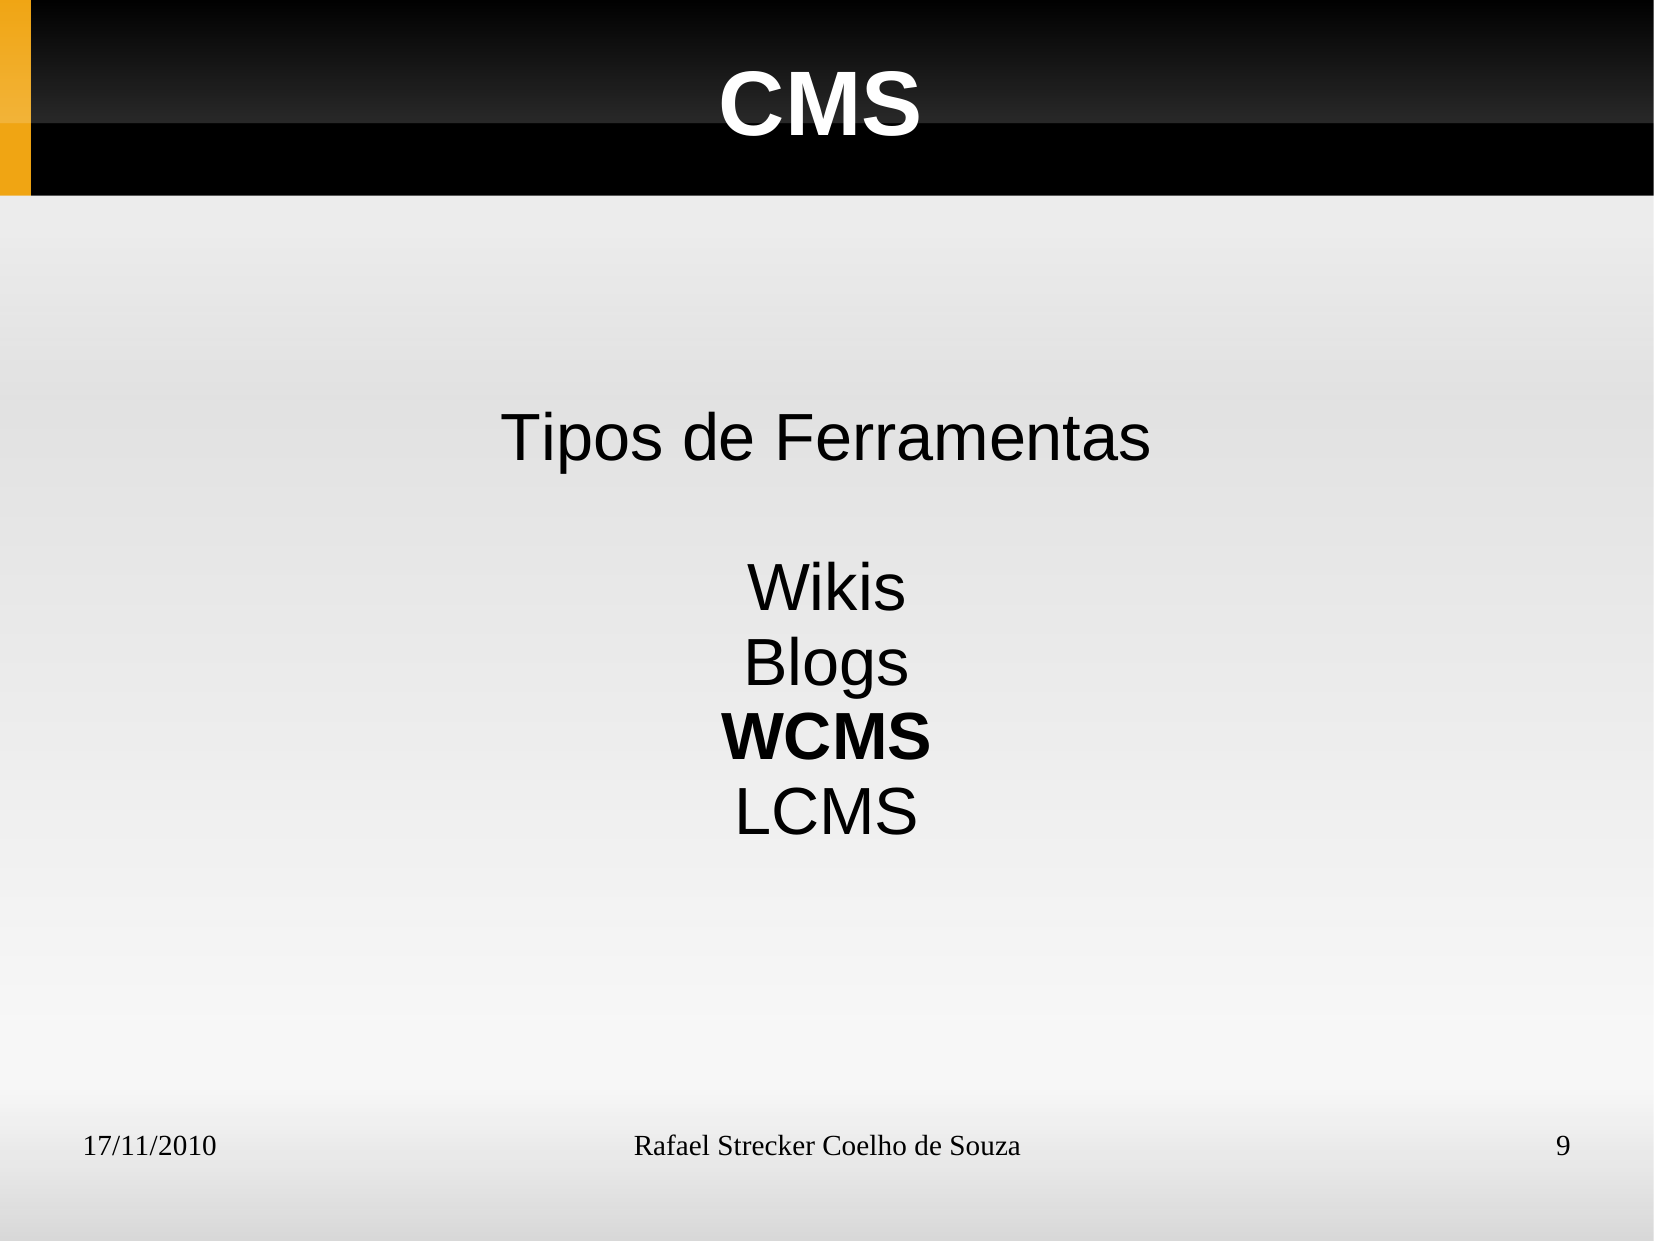

# CMS
Tipos de Ferramentas
Wikis
Blogs
WCMS
LCMS
17/11/2010
Rafael Strecker Coelho de Souza
9